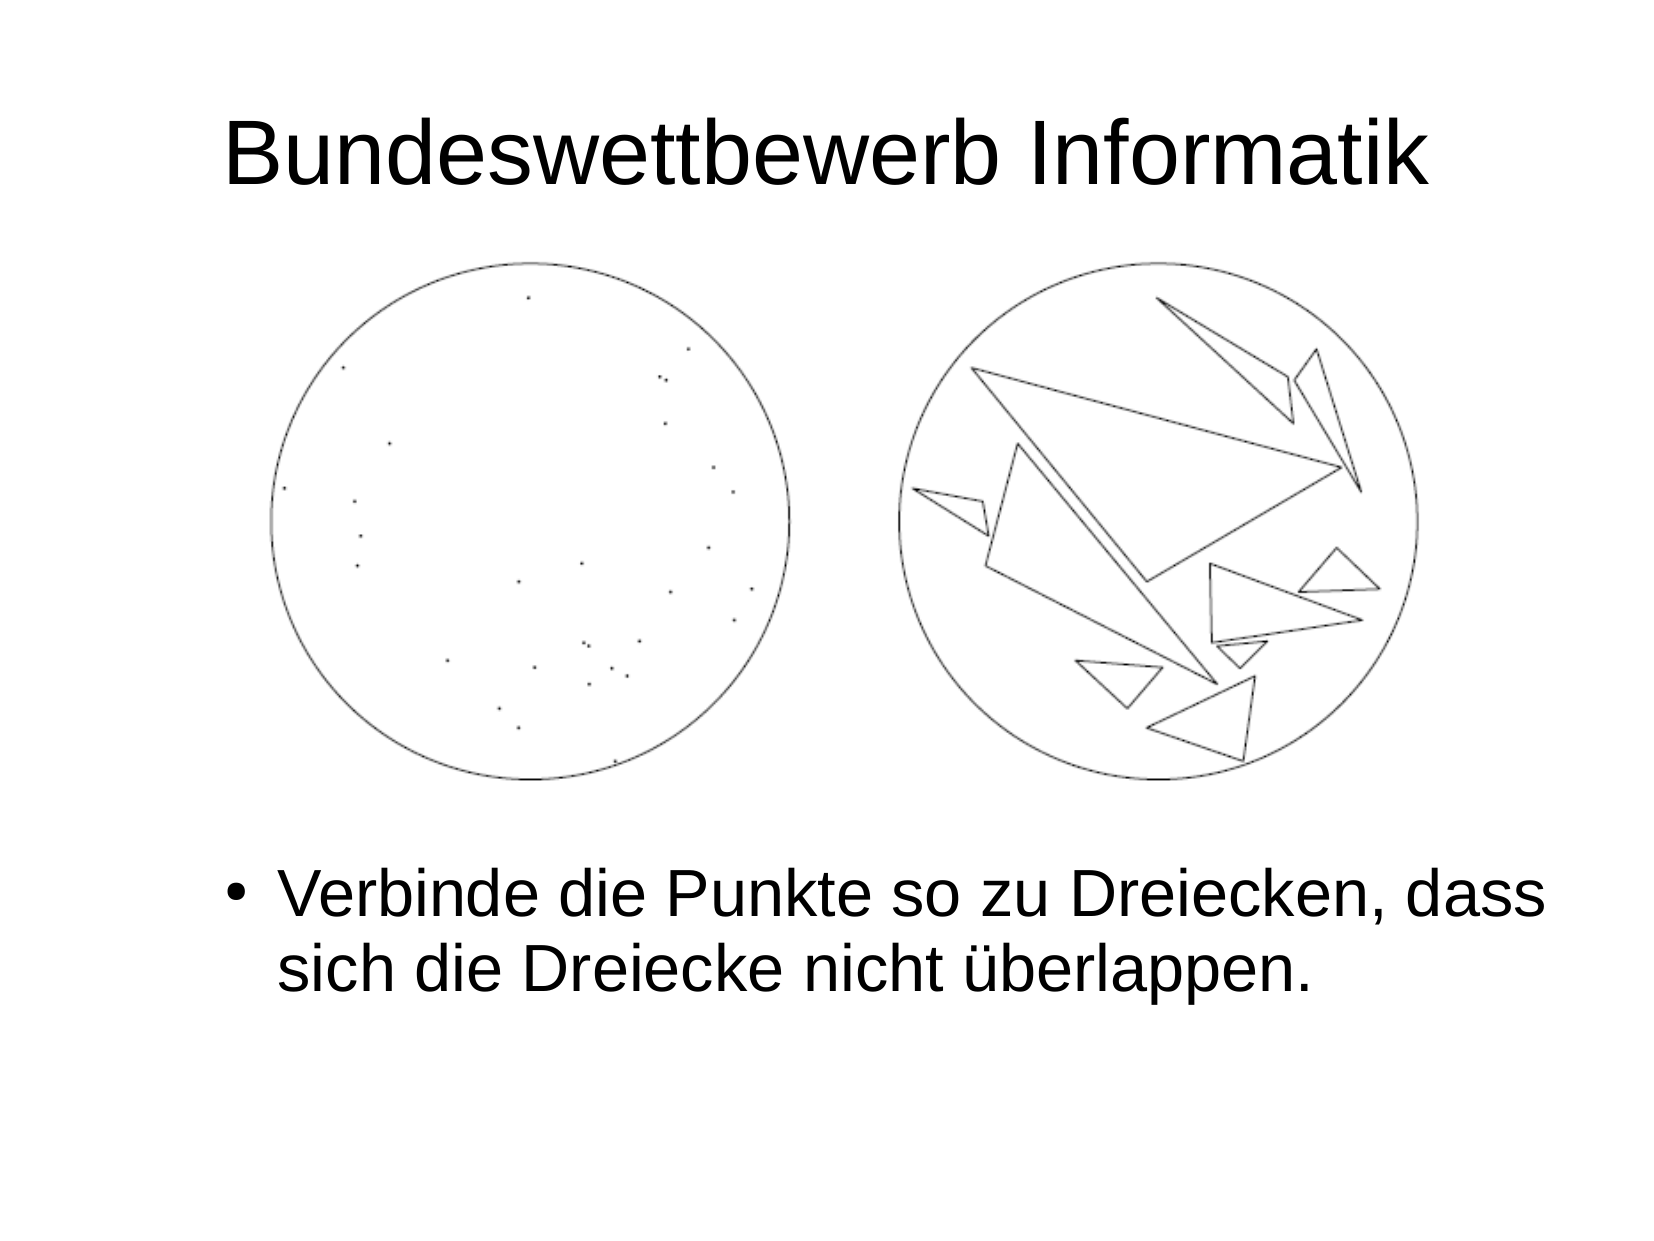

# Bundeswettbewerb Informatik
Verbinde die Punkte so zu Dreiecken, dass sich die Dreiecke nicht überlappen.